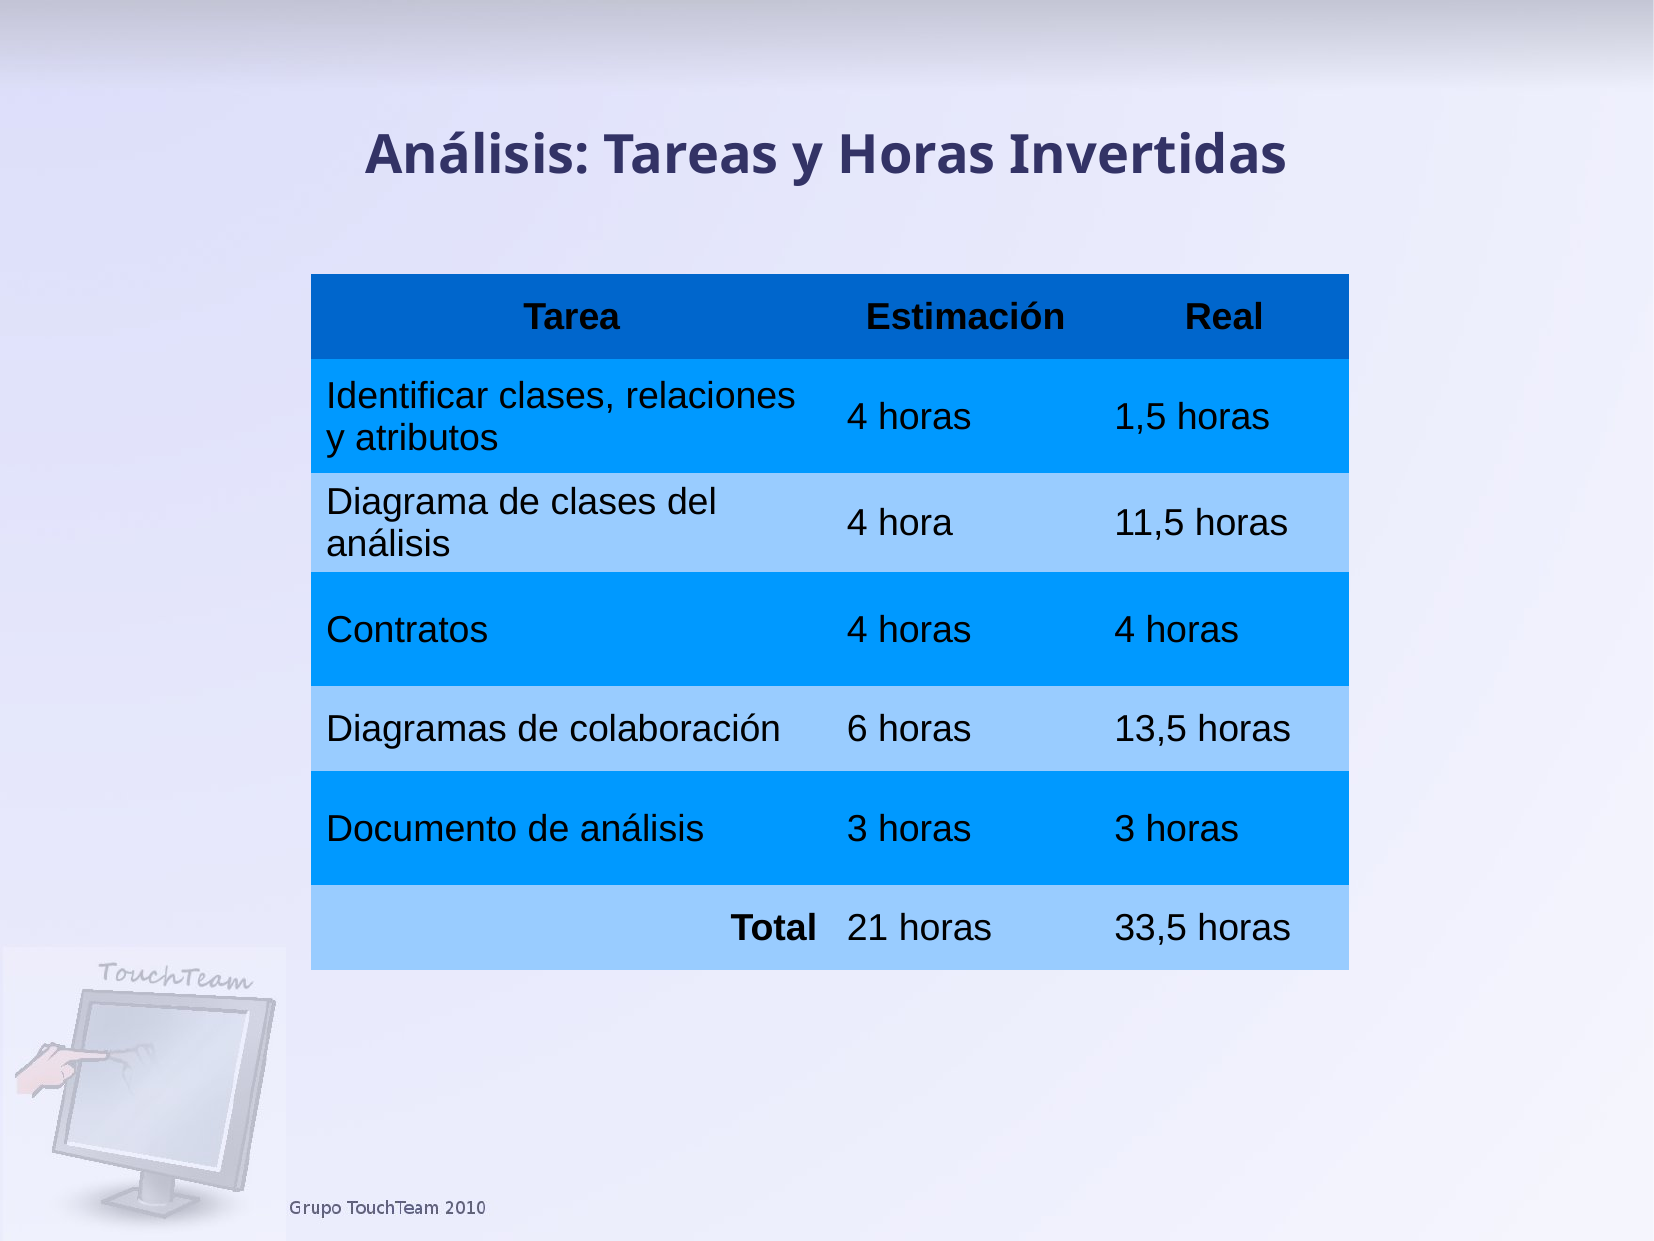

# Análisis: Tareas y Horas Invertidas
| Tarea | Estimación | Real |
| --- | --- | --- |
| Identificar clases, relaciones y atributos | 4 horas | 1,5 horas |
| Diagrama de clases del análisis | 4 hora | 11,5 horas |
| Contratos | 4 horas | 4 horas |
| Diagramas de colaboración | 6 horas | 13,5 horas |
| Documento de análisis | 3 horas | 3 horas |
| Total | 21 horas | 33,5 horas |